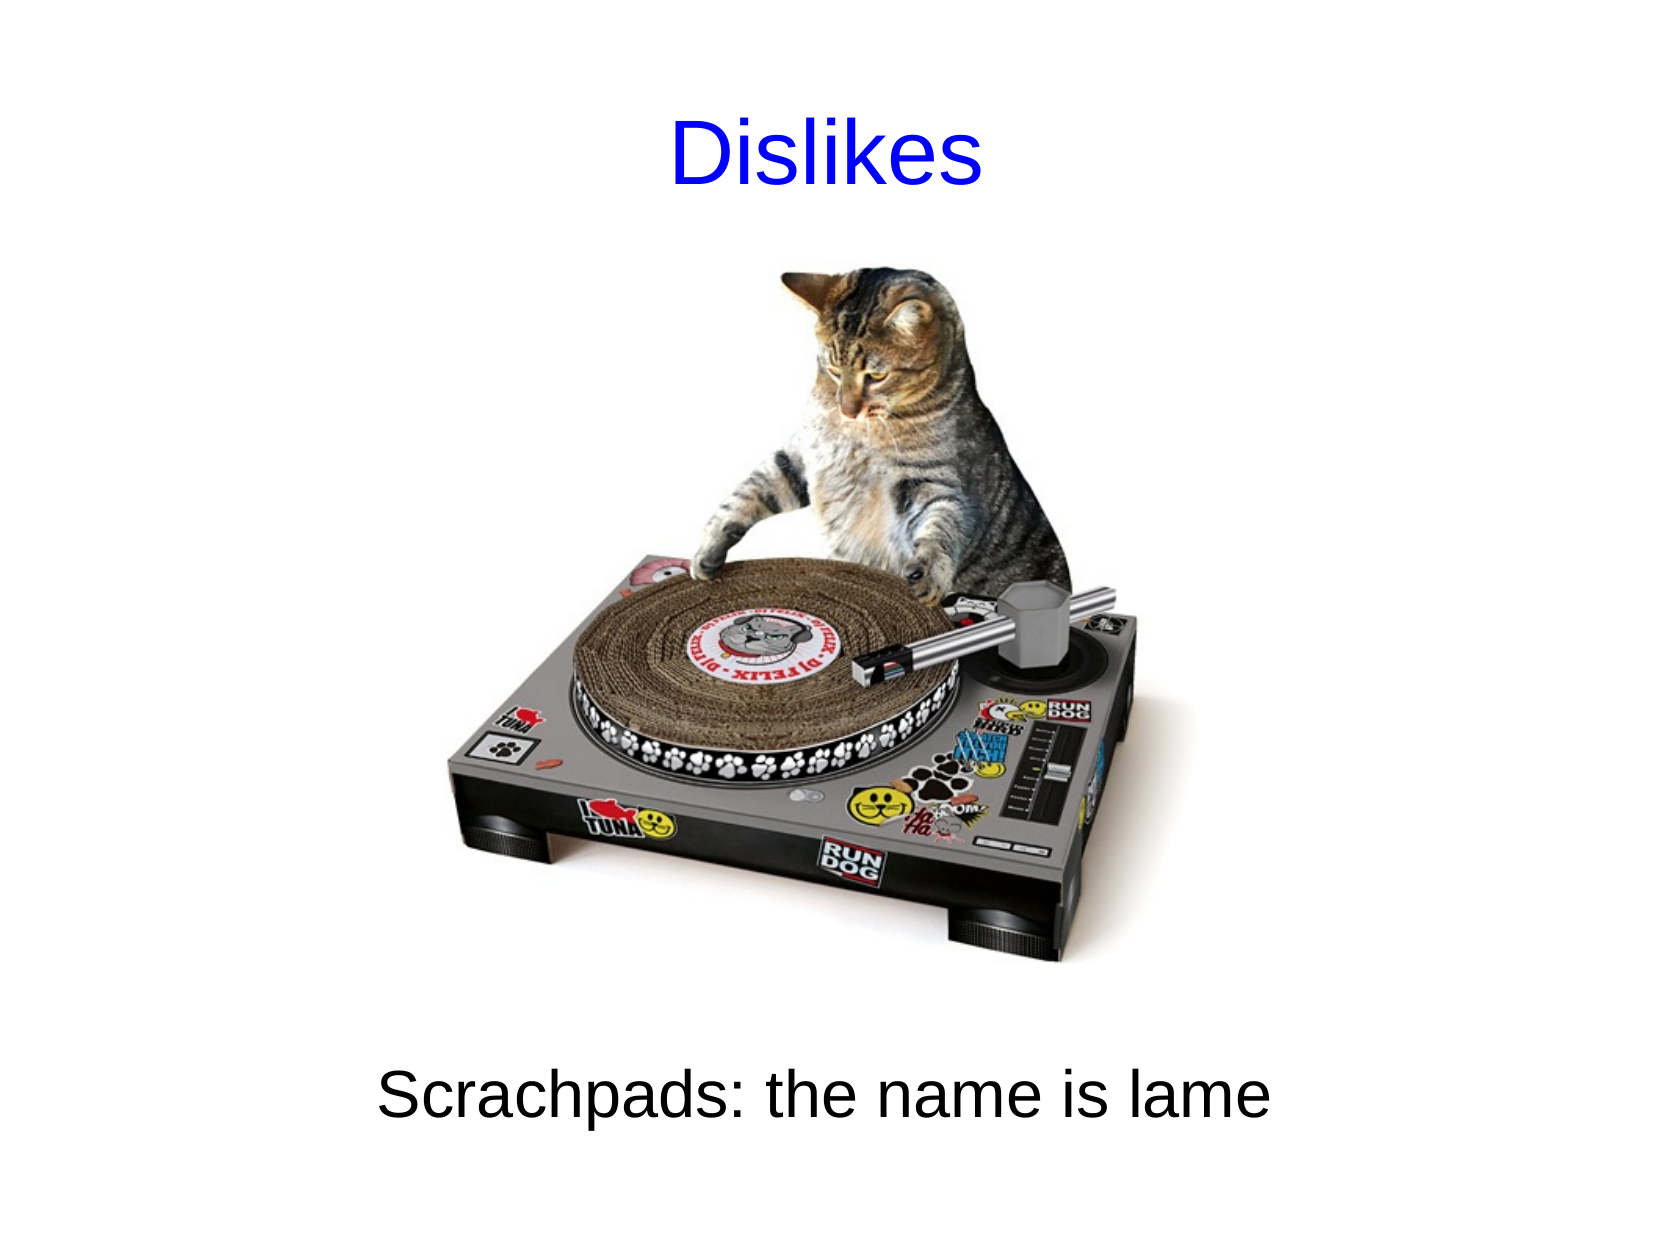

# Dislikes
Scrachpads: the name is lame